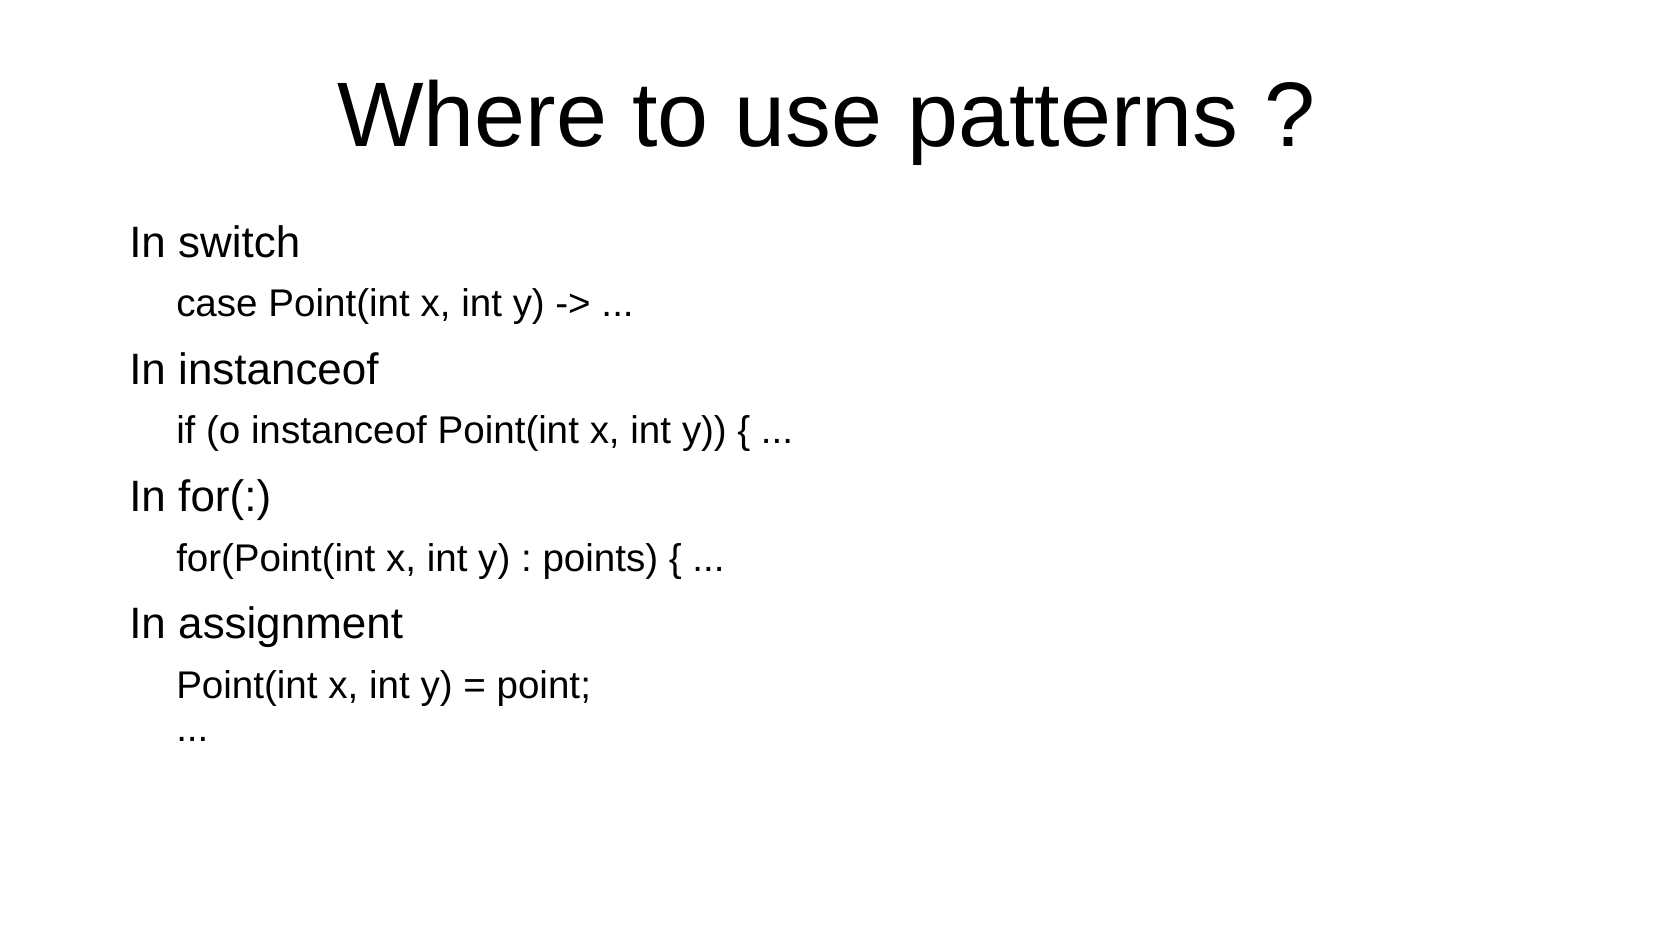

# Where to use patterns ?
In switch
case Point(int x, int y) -> ...
In instanceof
if (o instanceof Point(int x, int y)) { ...
In for(:)
for(Point(int x, int y) : points) { ...
In assignment
Point(int x, int y) = point;
...